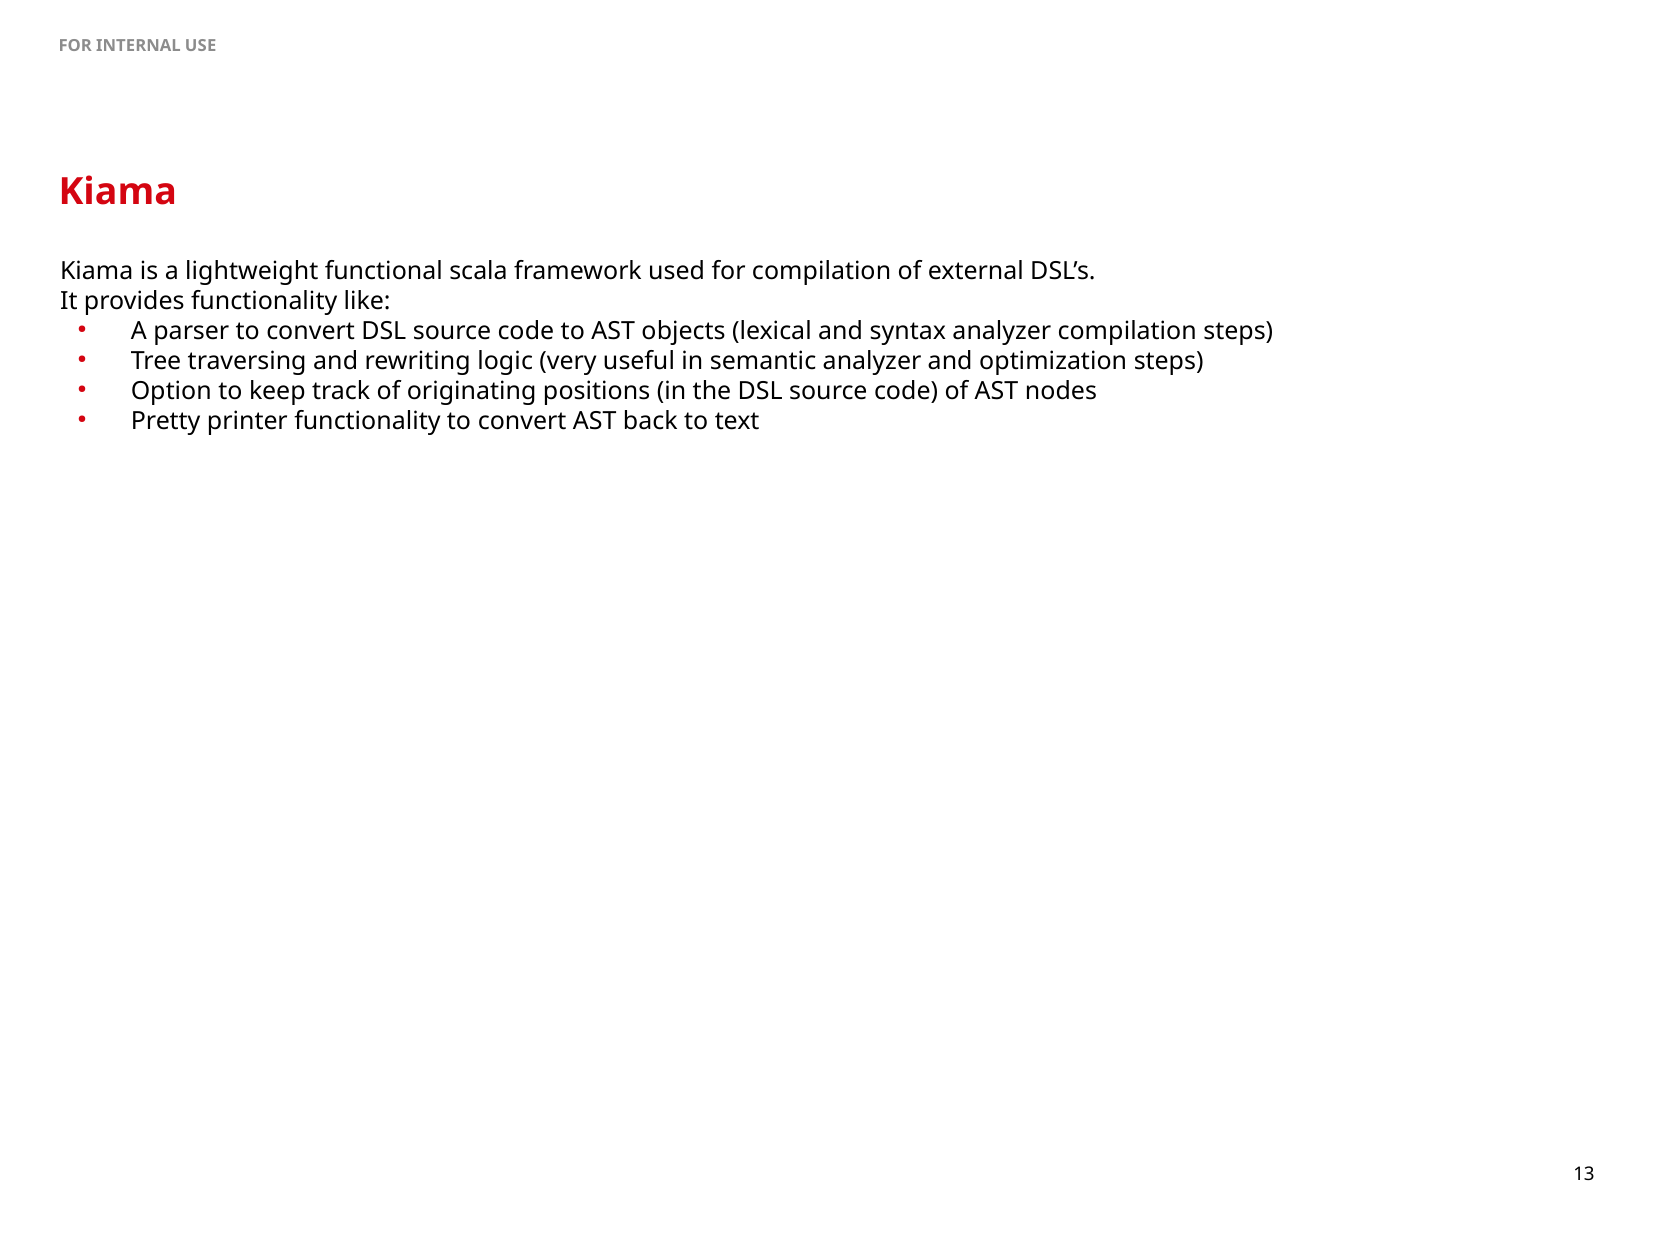

# Kiama
Kiama is a lightweight functional scala framework used for compilation of external DSL’s.
It provides functionality like:
A parser to convert DSL source code to AST objects (lexical and syntax analyzer compilation steps)
Tree traversing and rewriting logic (very useful in semantic analyzer and optimization steps)
Option to keep track of originating positions (in the DSL source code) of AST nodes
Pretty printer functionality to convert AST back to text